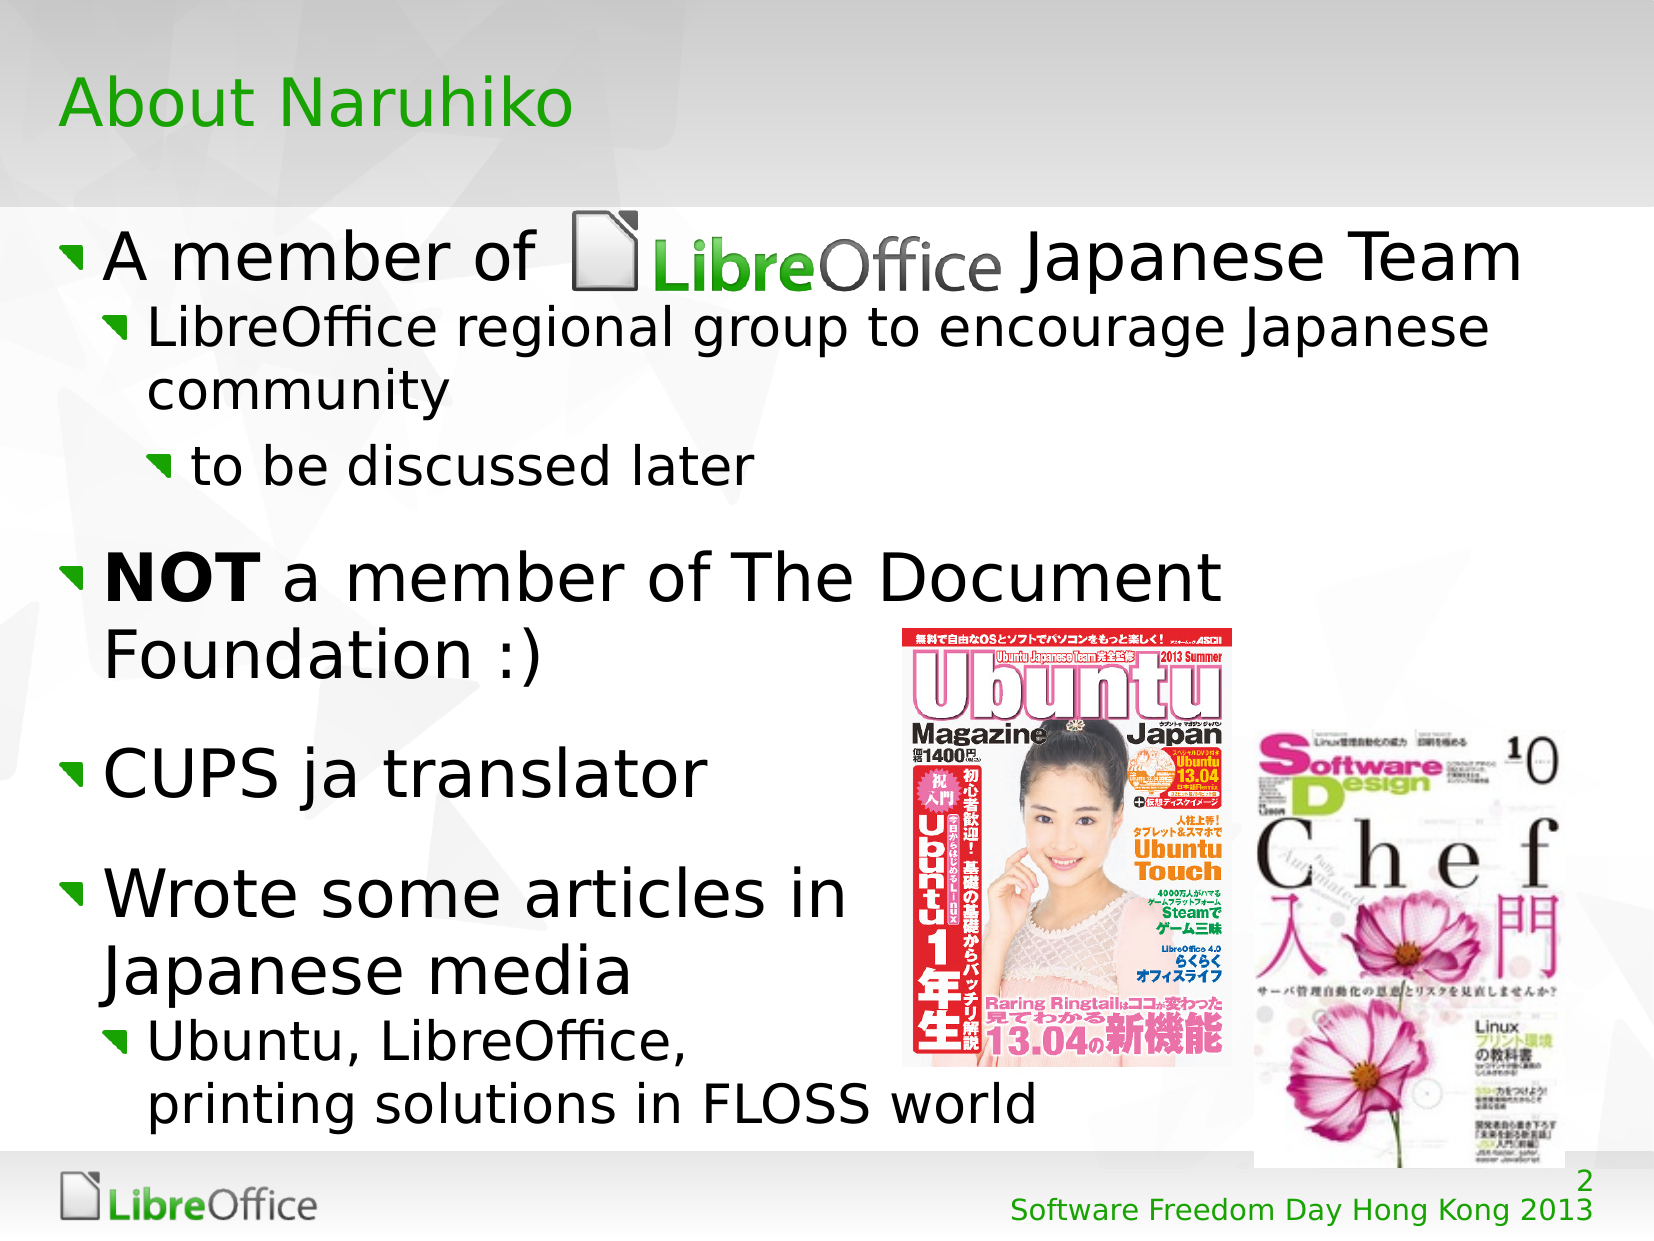

# About Naruhiko
A member of Japanese Team
LibreOffice regional group to encourage Japanese community
to be discussed later
NOT a member of The Document Foundation :)
CUPS ja translator
Wrote some articles in
Japanese media
Ubuntu, LibreOffice,
printing solutions in FLOSS world
2
Software Freedom Day Hong Kong 2013